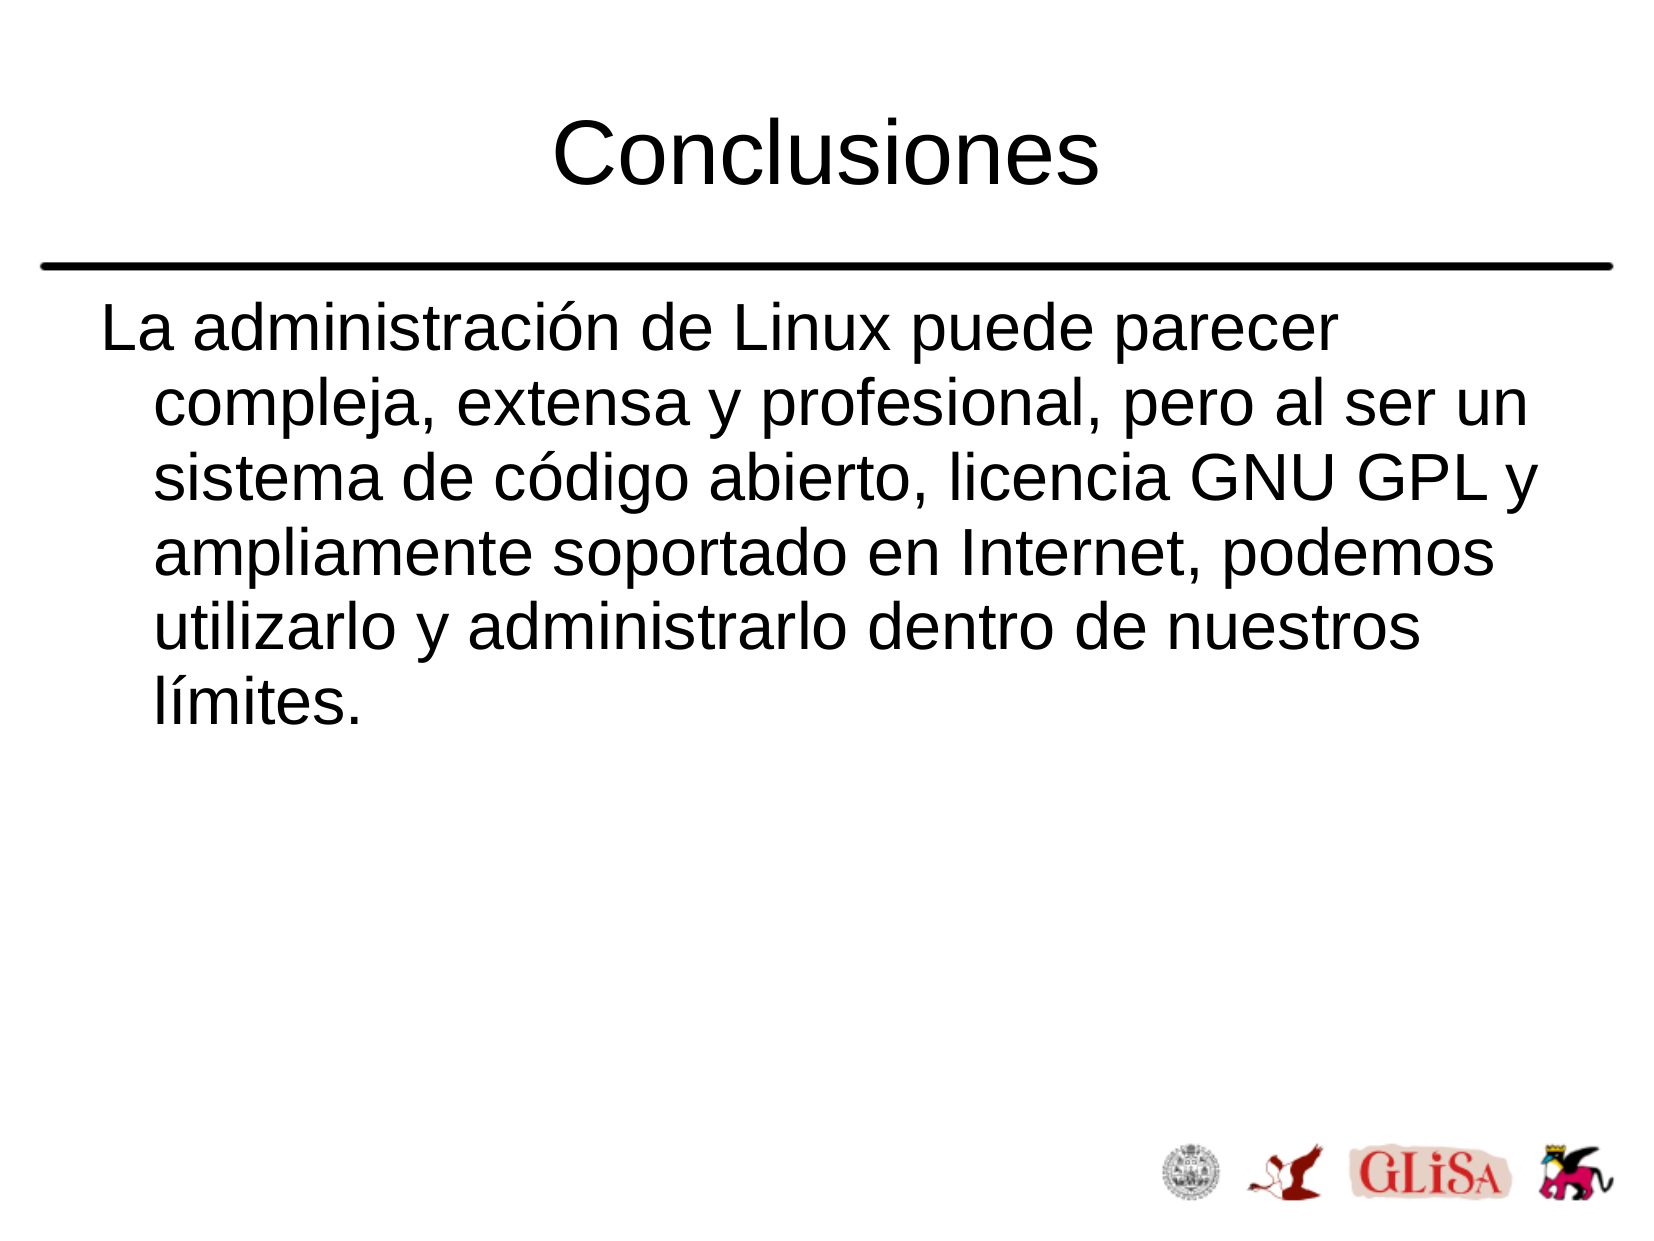

# Conclusiones
La administración de Linux puede parecer compleja, extensa y profesional, pero al ser un sistema de código abierto, licencia GNU GPL y ampliamente soportado en Internet, podemos utilizarlo y administrarlo dentro de nuestros límites.